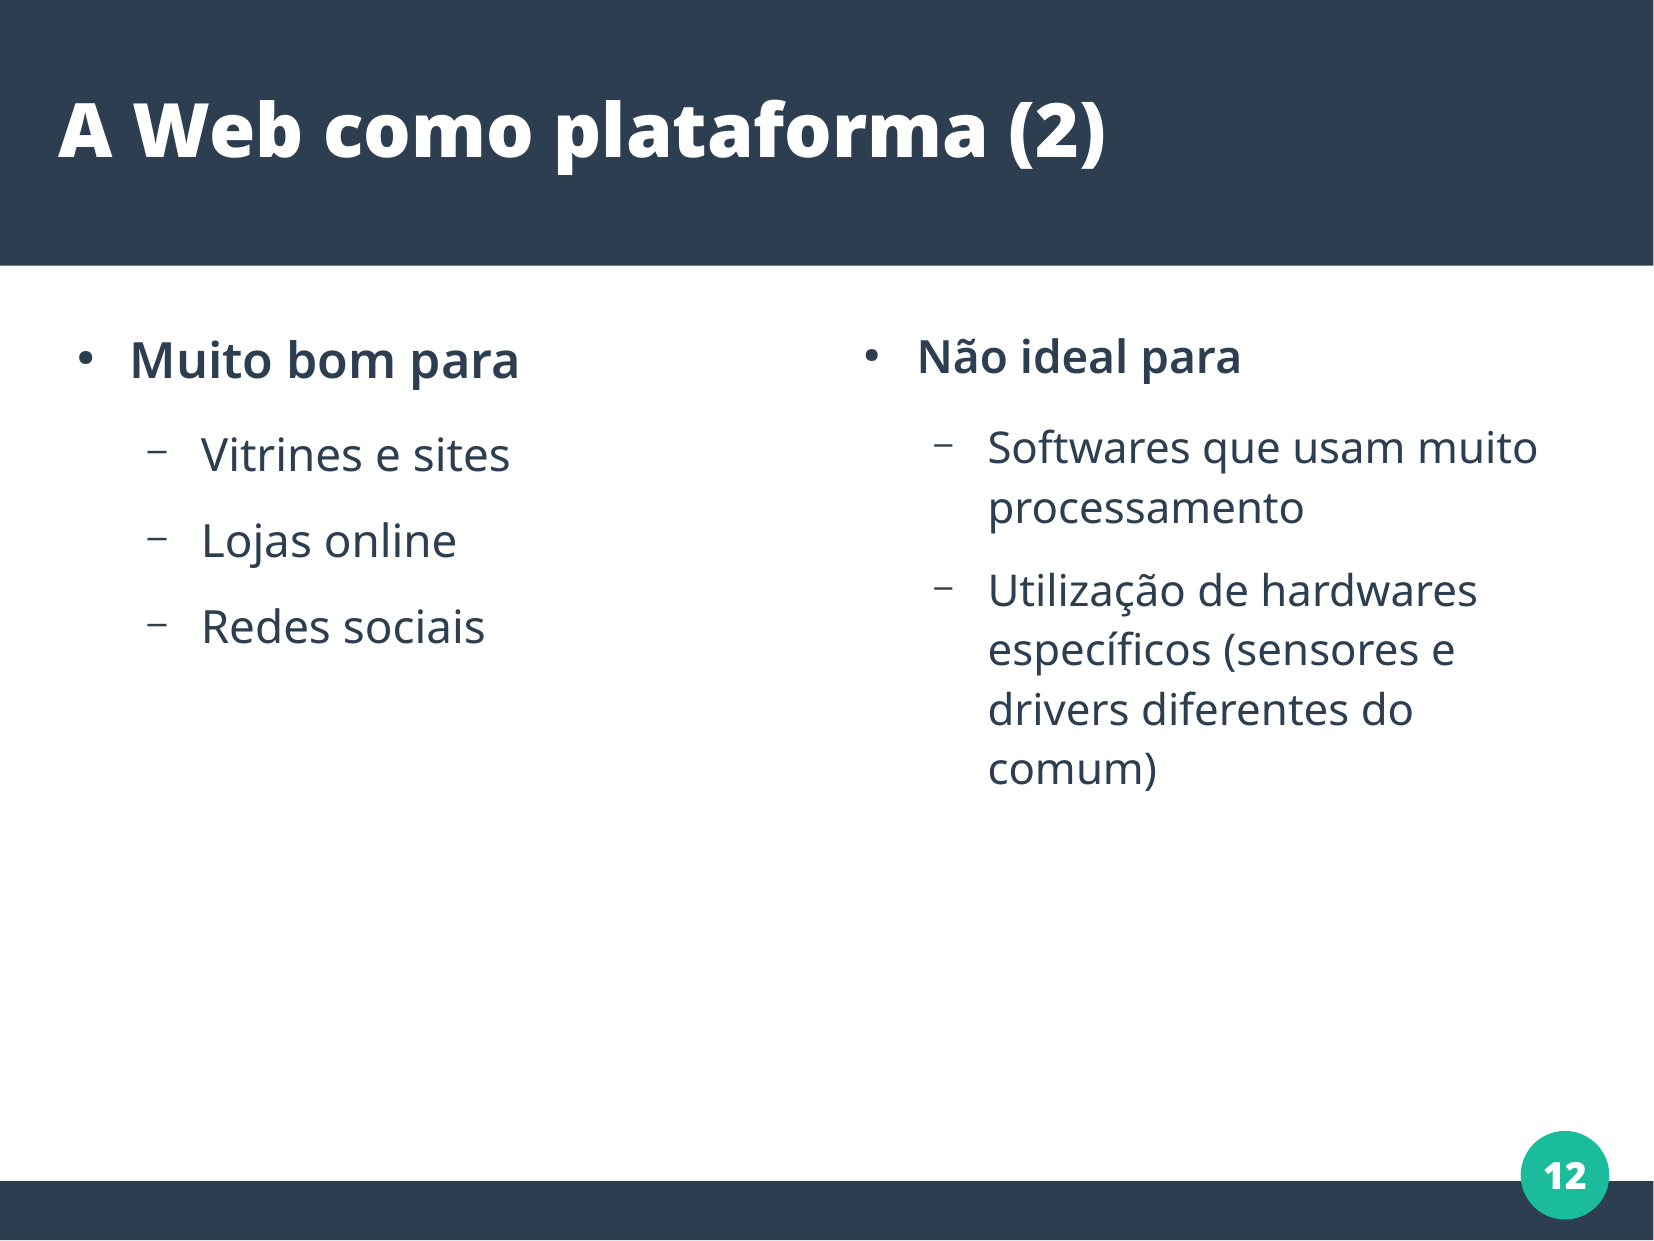

# A Web como plataforma (2)
Muito bom para
Vitrines e sites
Lojas online
Redes sociais
Não ideal para
Softwares que usam muito processamento
Utilização de hardwares específicos (sensores e drivers diferentes do comum)
12